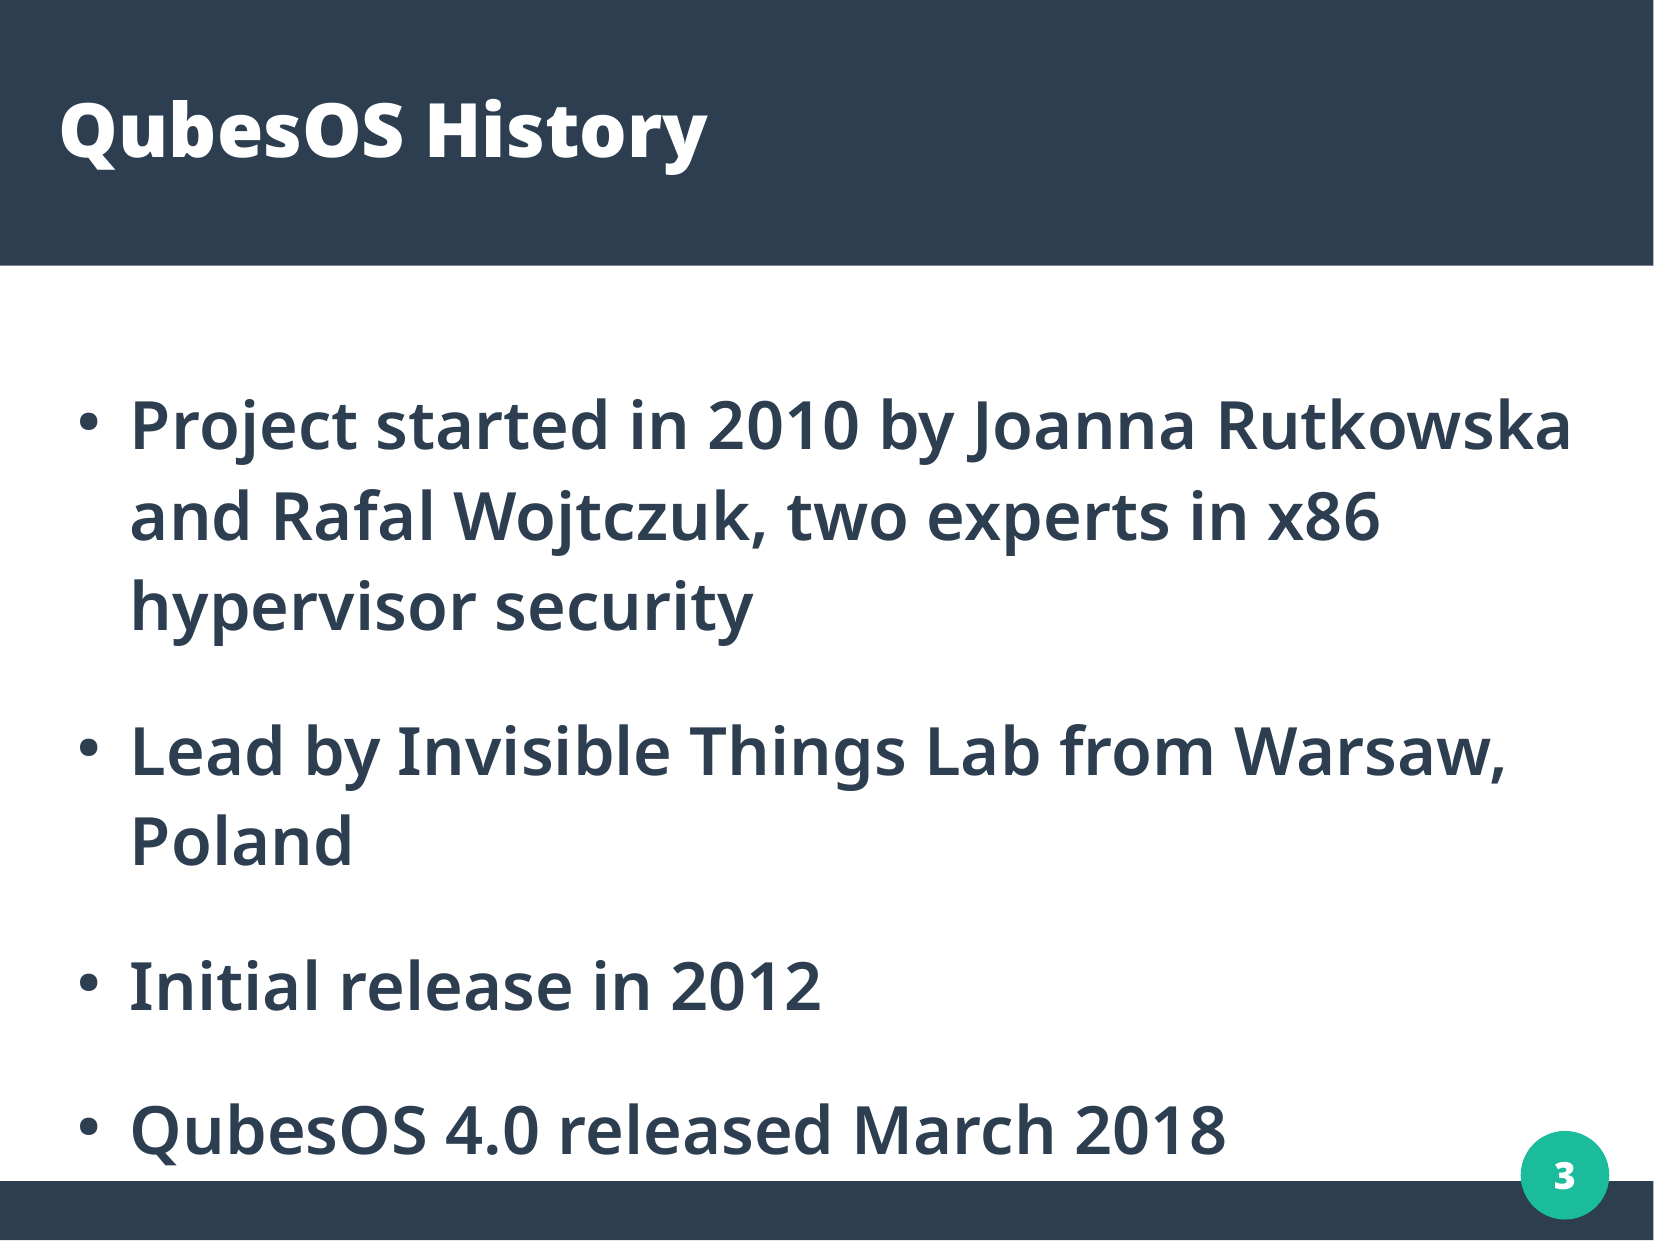

# QubesOS History
Project started in 2010 by Joanna Rutkowska and Rafal Wojtczuk, two experts in x86 hypervisor security
Lead by Invisible Things Lab from Warsaw, Poland
Initial release in 2012
QubesOS 4.0 released March 2018
3